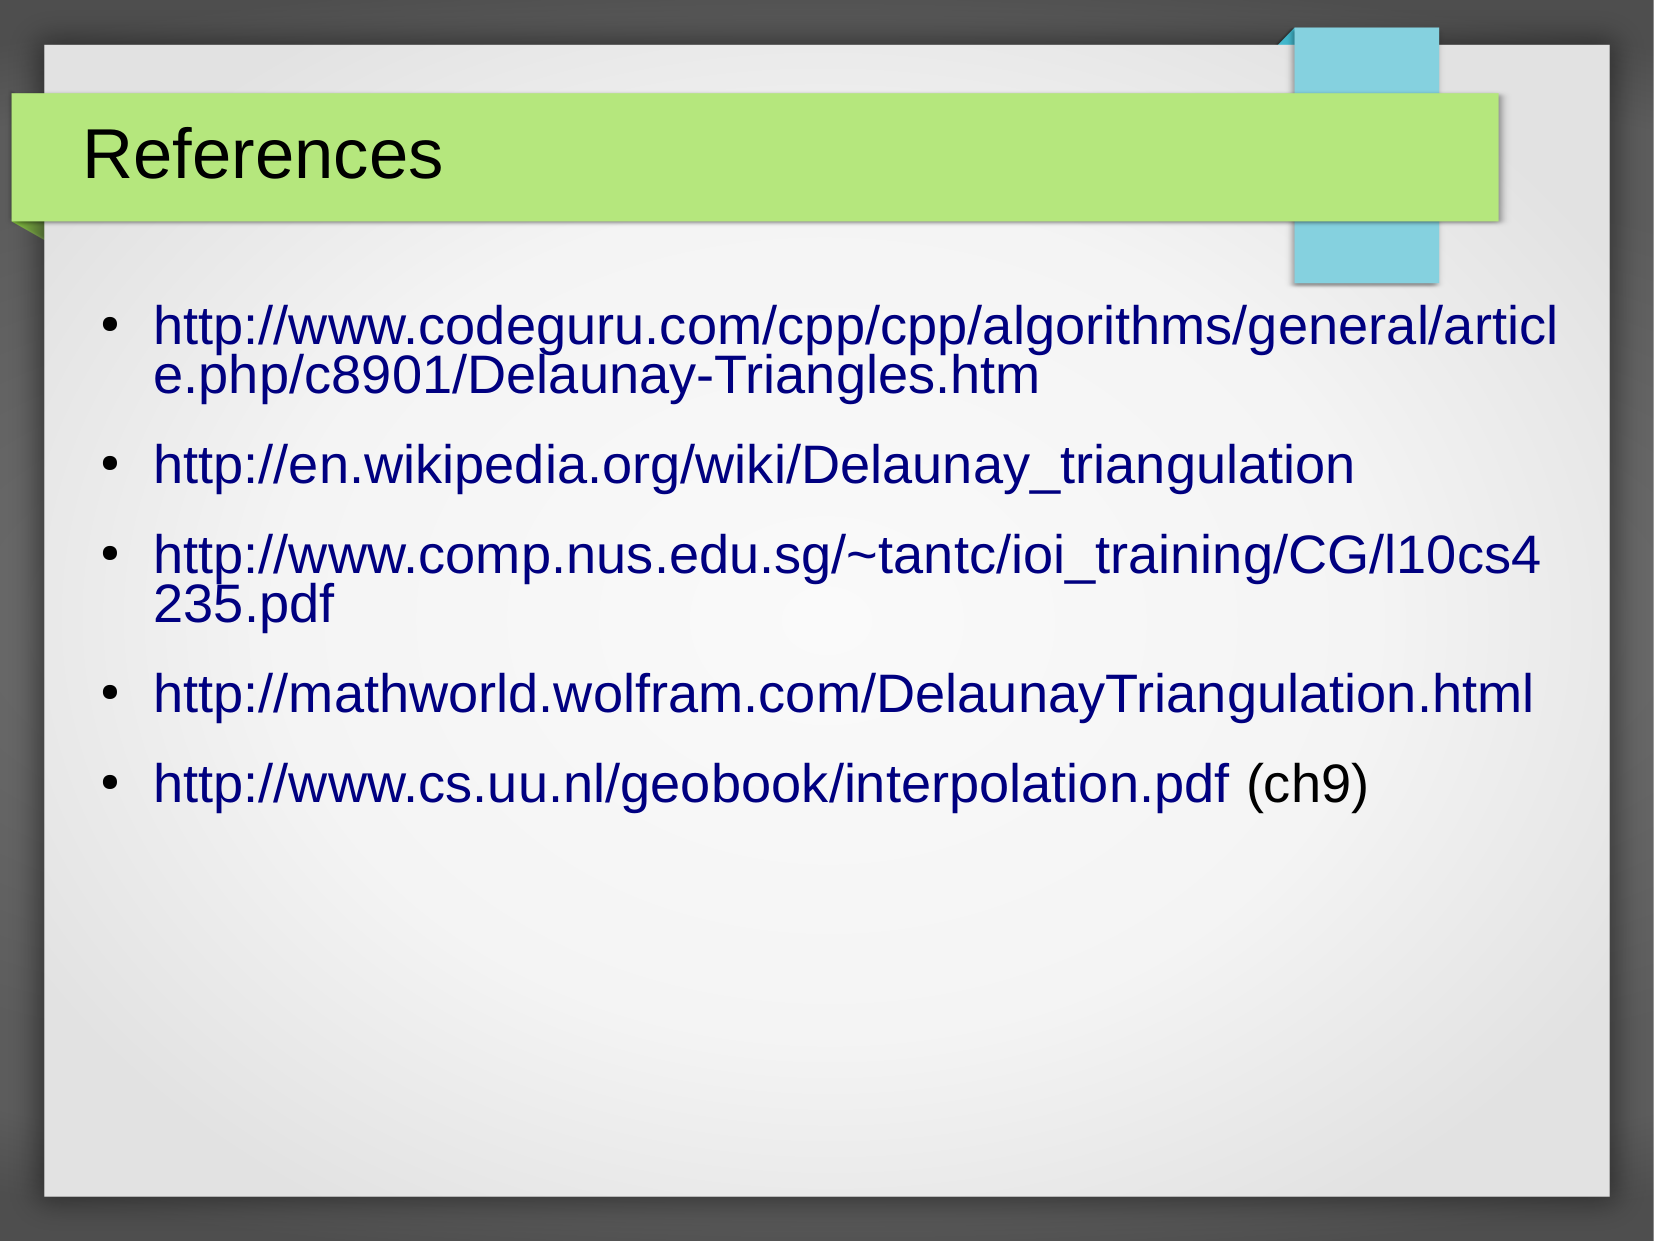

# References
http://www.codeguru.com/cpp/cpp/algorithms/general/article.php/c8901/Delaunay-Triangles.htm
http://en.wikipedia.org/wiki/Delaunay_triangulation
http://www.comp.nus.edu.sg/~tantc/ioi_training/CG/l10cs4235.pdf
http://mathworld.wolfram.com/DelaunayTriangulation.html
http://www.cs.uu.nl/geobook/interpolation.pdf (ch9)